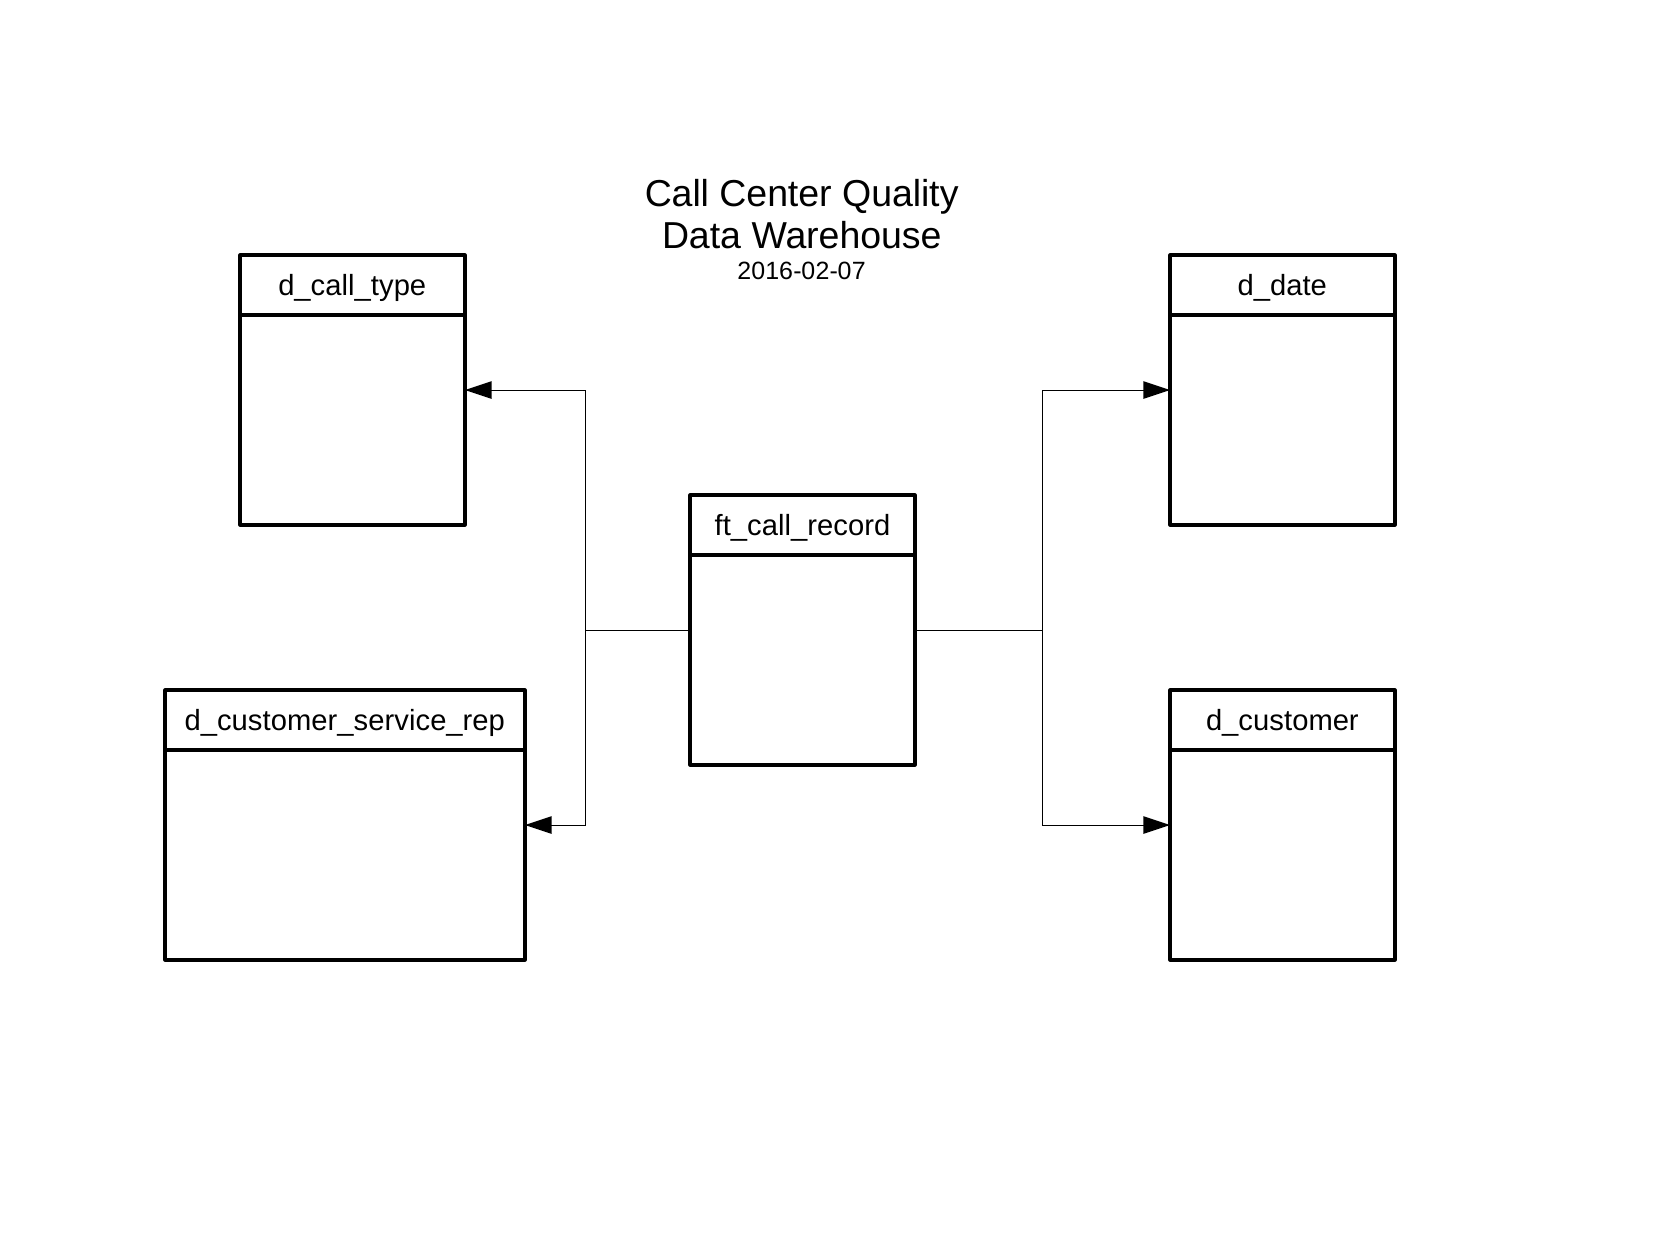

Call Center Quality
Data Warehouse
2016-02-07
d_call_type
d_date
ft_call_record
d_customer_service_rep
d_customer